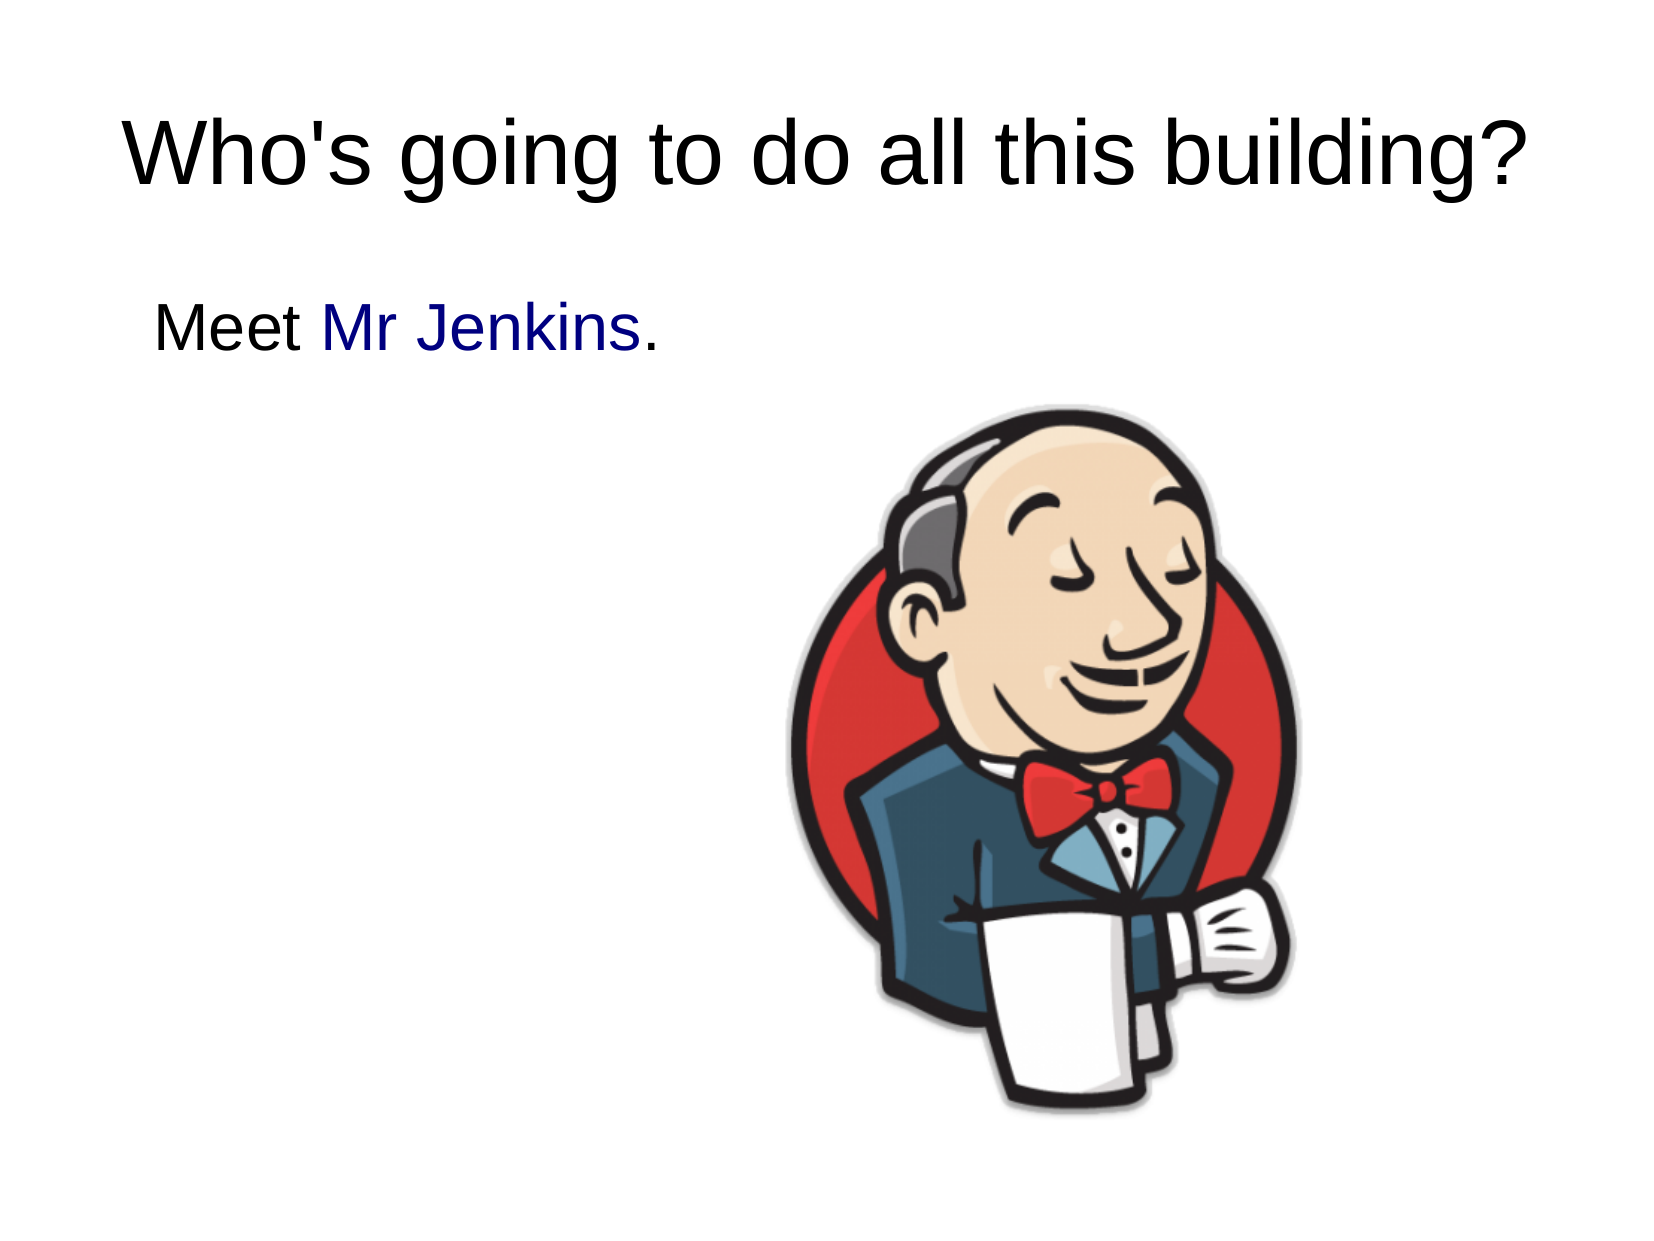

# Who's going to do all this building?
Meet Mr Jenkins.